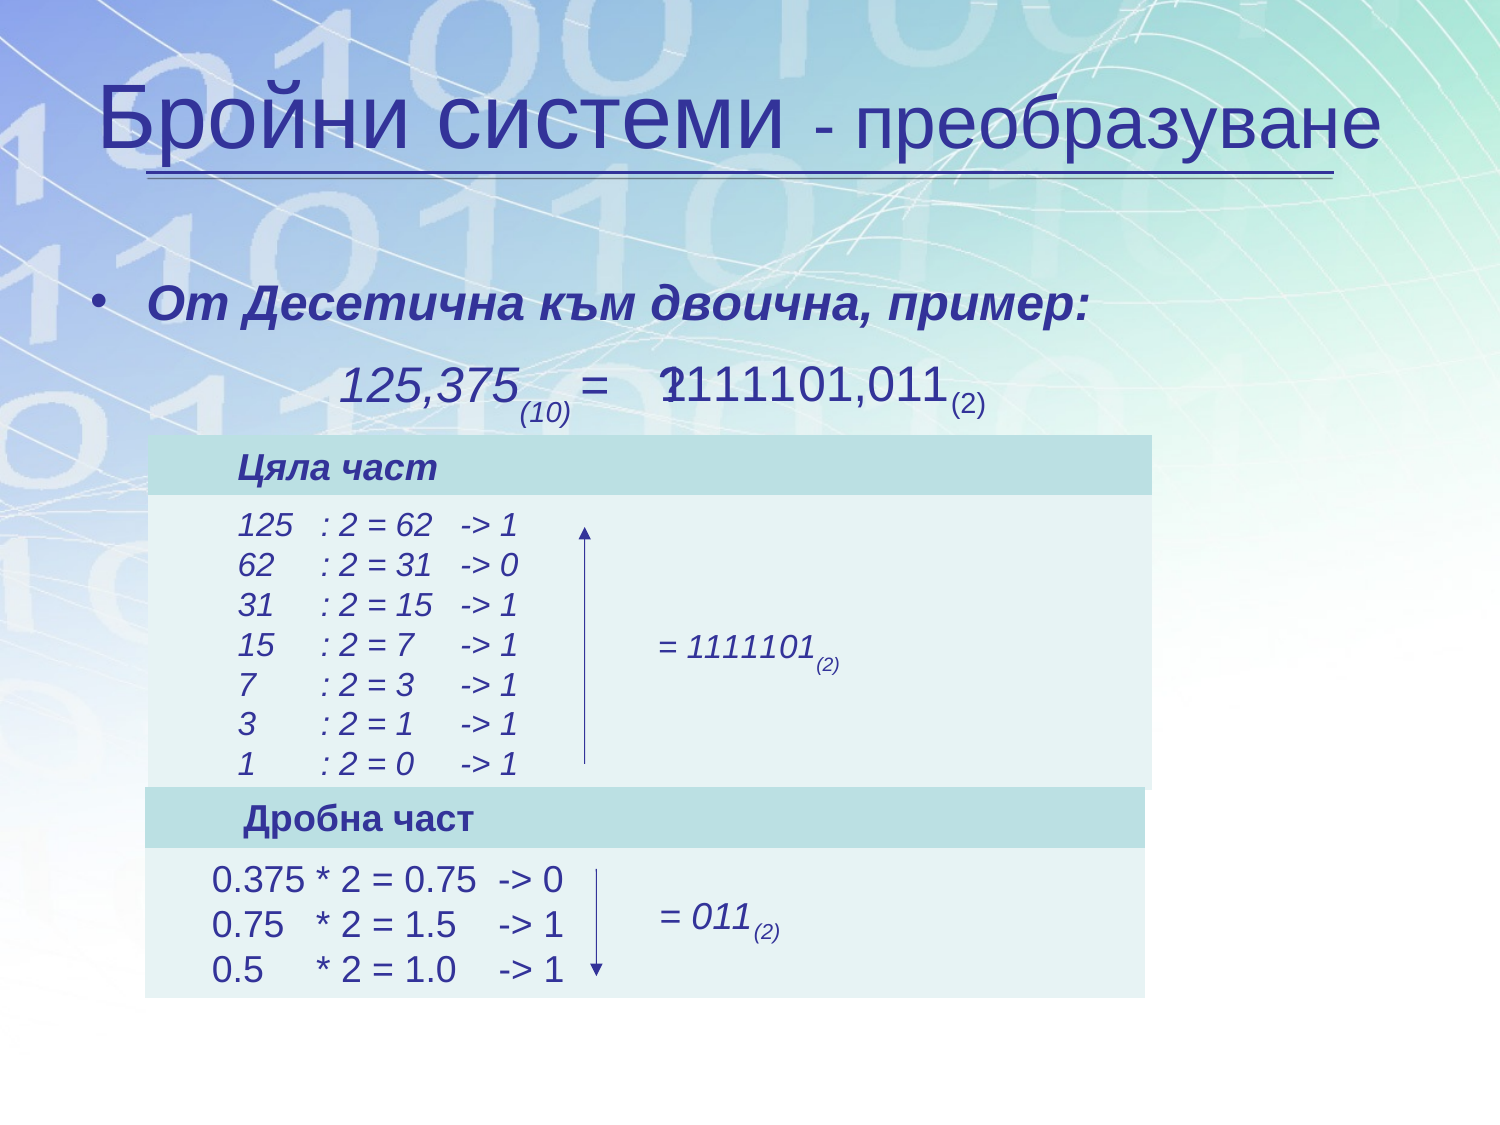

# Бройни системи - преобразуване
От Десетична към двоична, пример:
1111101,011(2)
125,375(10) =
?
| Цяла част | |
| --- | --- |
| 125 : 2 = 62 -> 1 62 : 2 = 31 -> 0 31 : 2 = 15 -> 1 : 2 = 7 -> 1 7 : 2 = 3 -> 1 3 : 2 = 1 -> 1 1 : 2 = 0 -> 1 | |
= 1111101(2)
| Дробна част | |
| --- | --- |
| 0.375 \* 2 = 0.75 -> 0 0.75 \* 2 = 1.5 -> 1 0.5 \* 2 = 1.0 -> 1 | |
= 011(2)